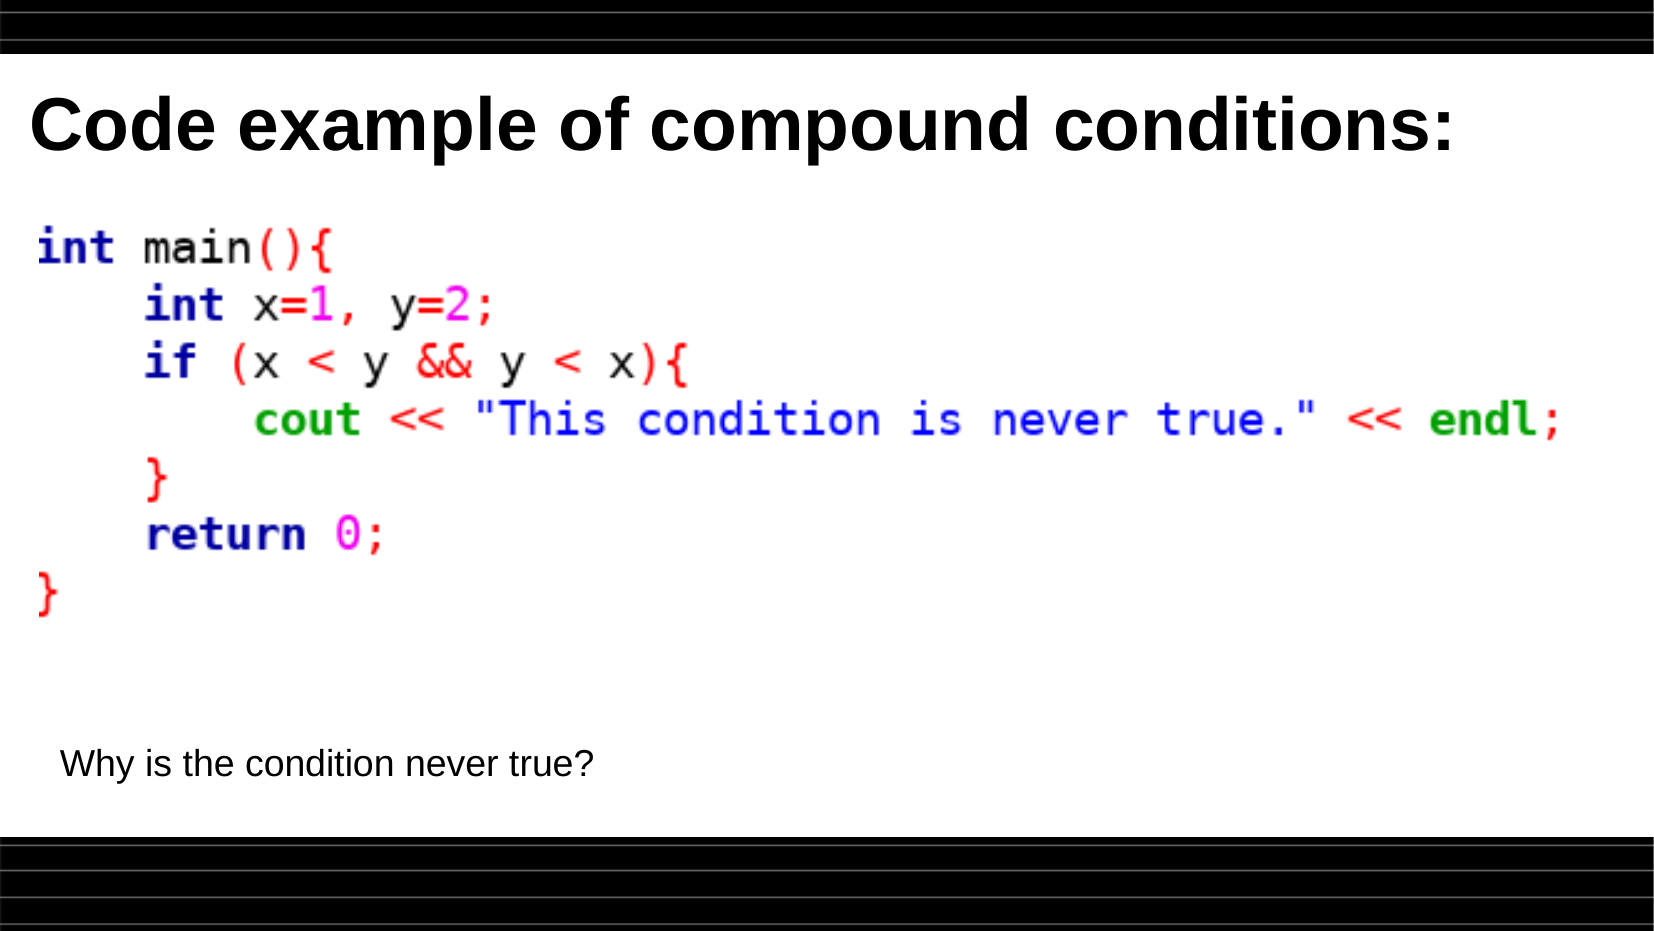

Code example of compound conditions:
Why is the condition never true?